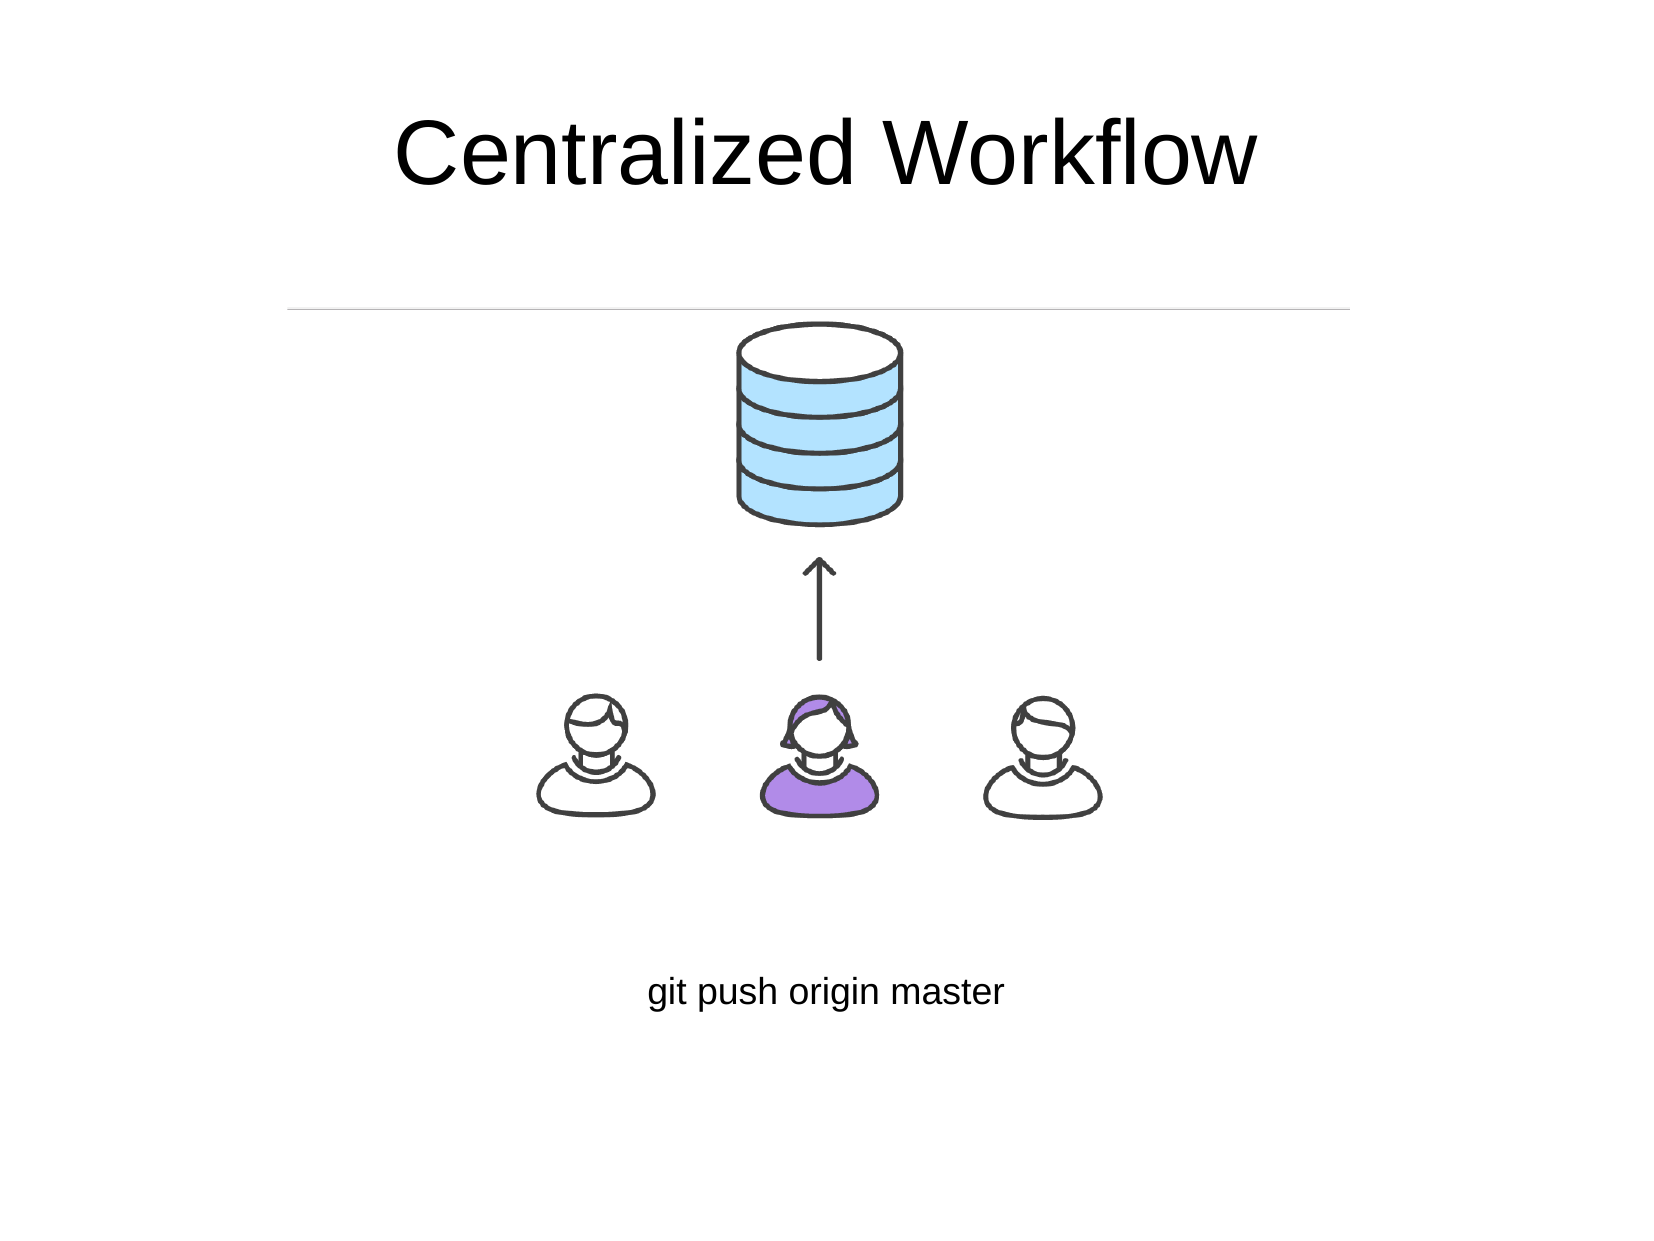

# Centralized Workflow
git push origin master